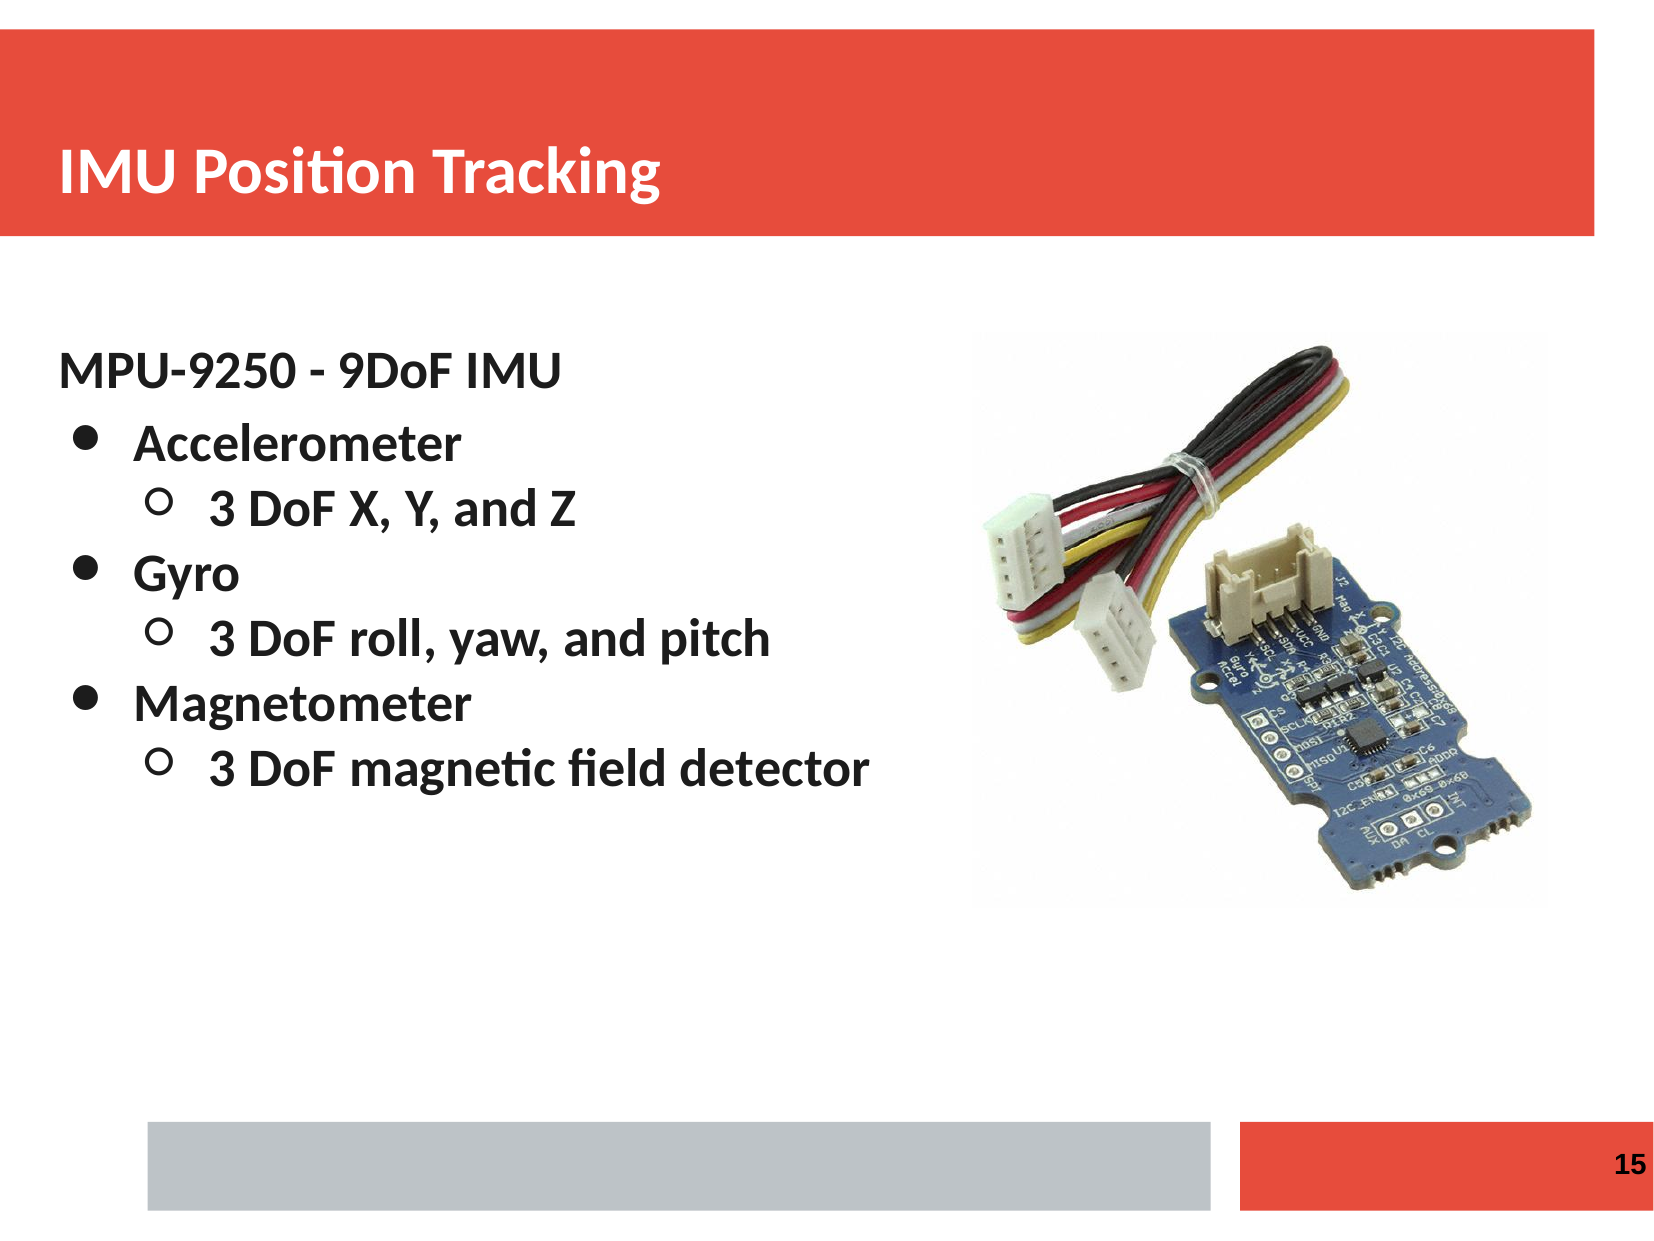

IMU Position Tracking
MPU-9250 - 9DoF IMU
Accelerometer
3 DoF X, Y, and Z
Gyro
3 DoF roll, yaw, and pitch
Magnetometer
3 DoF magnetic field detector